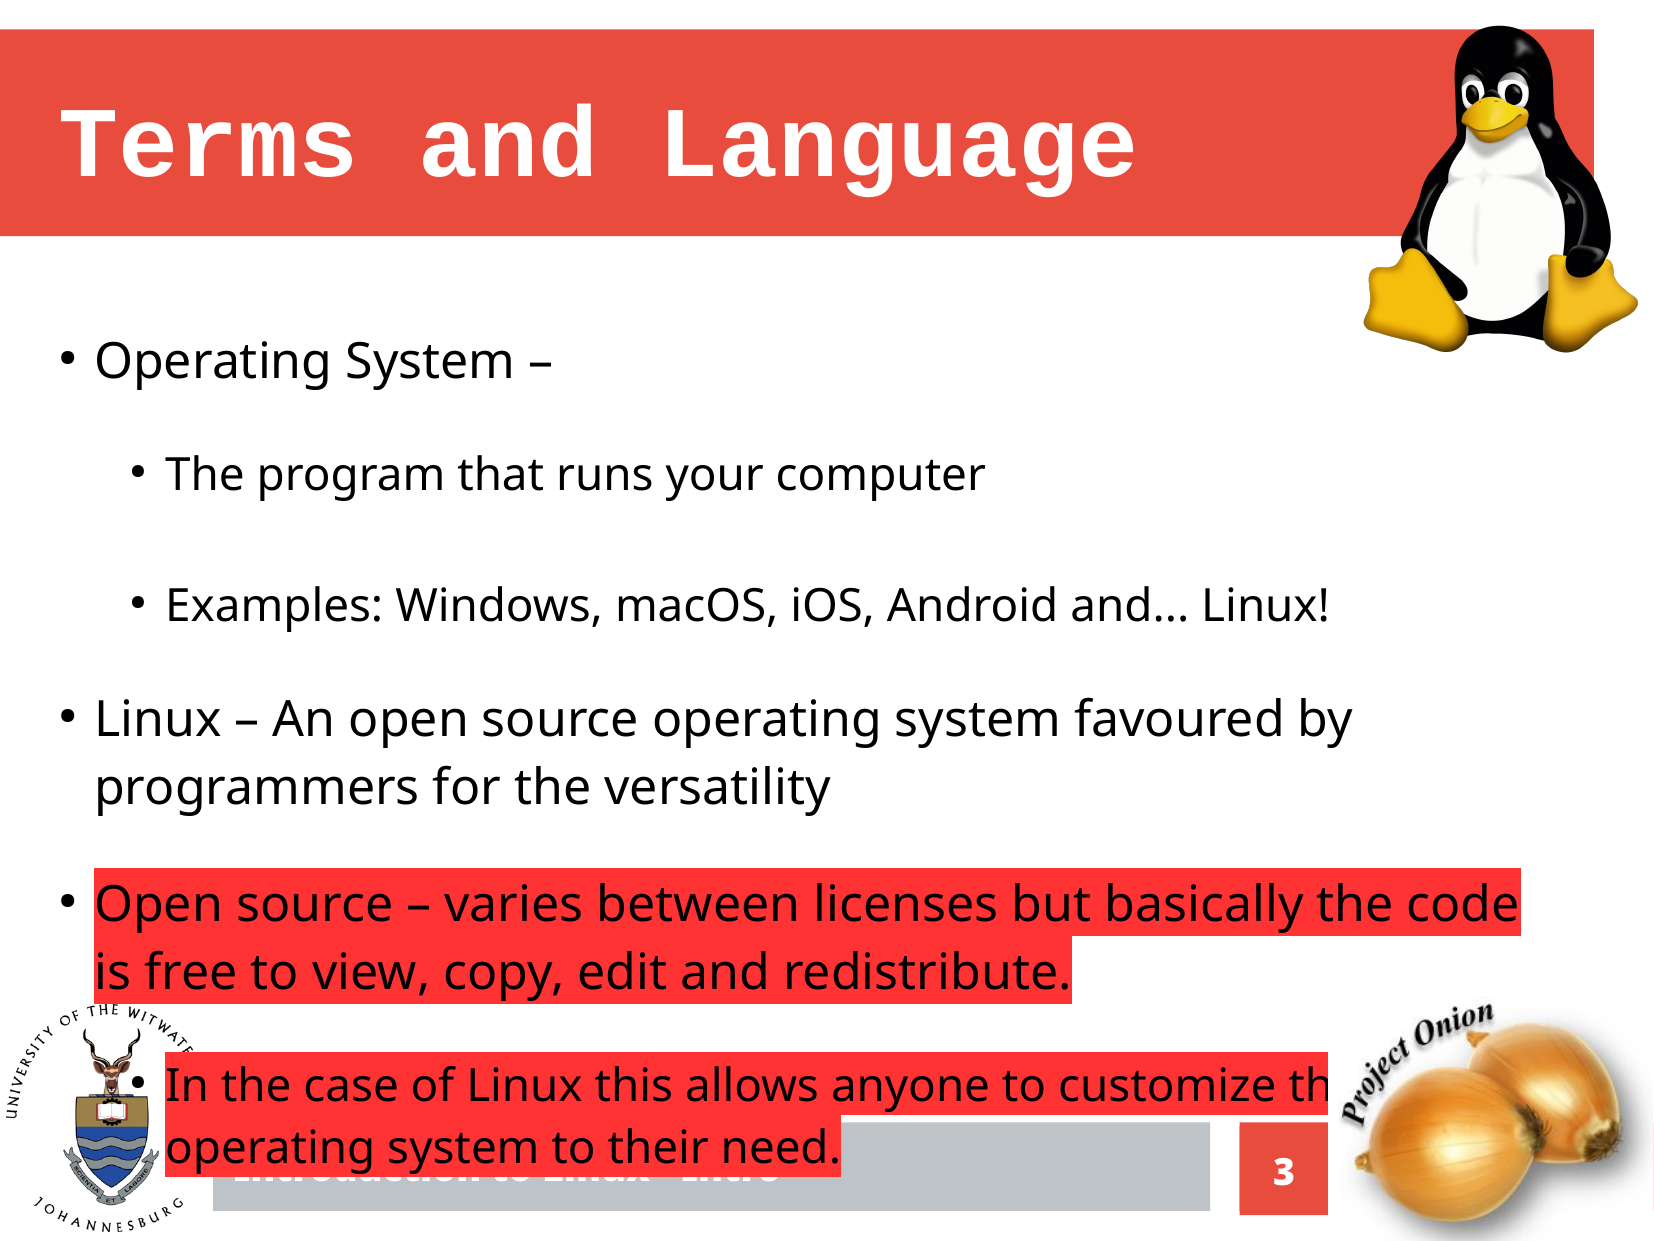

Terms and Language
# Operating System –
The program that runs your computer
Examples: Windows, macOS, iOS, Android and... Linux!
Linux – An open source operating system favoured by programmers for the versatility
Open source – varies between licenses but basically the code is free to view, copy, edit and redistribute.
In the case of Linux this allows anyone to customize the operating system to their need.
 Introduction to Linux - Intro
3